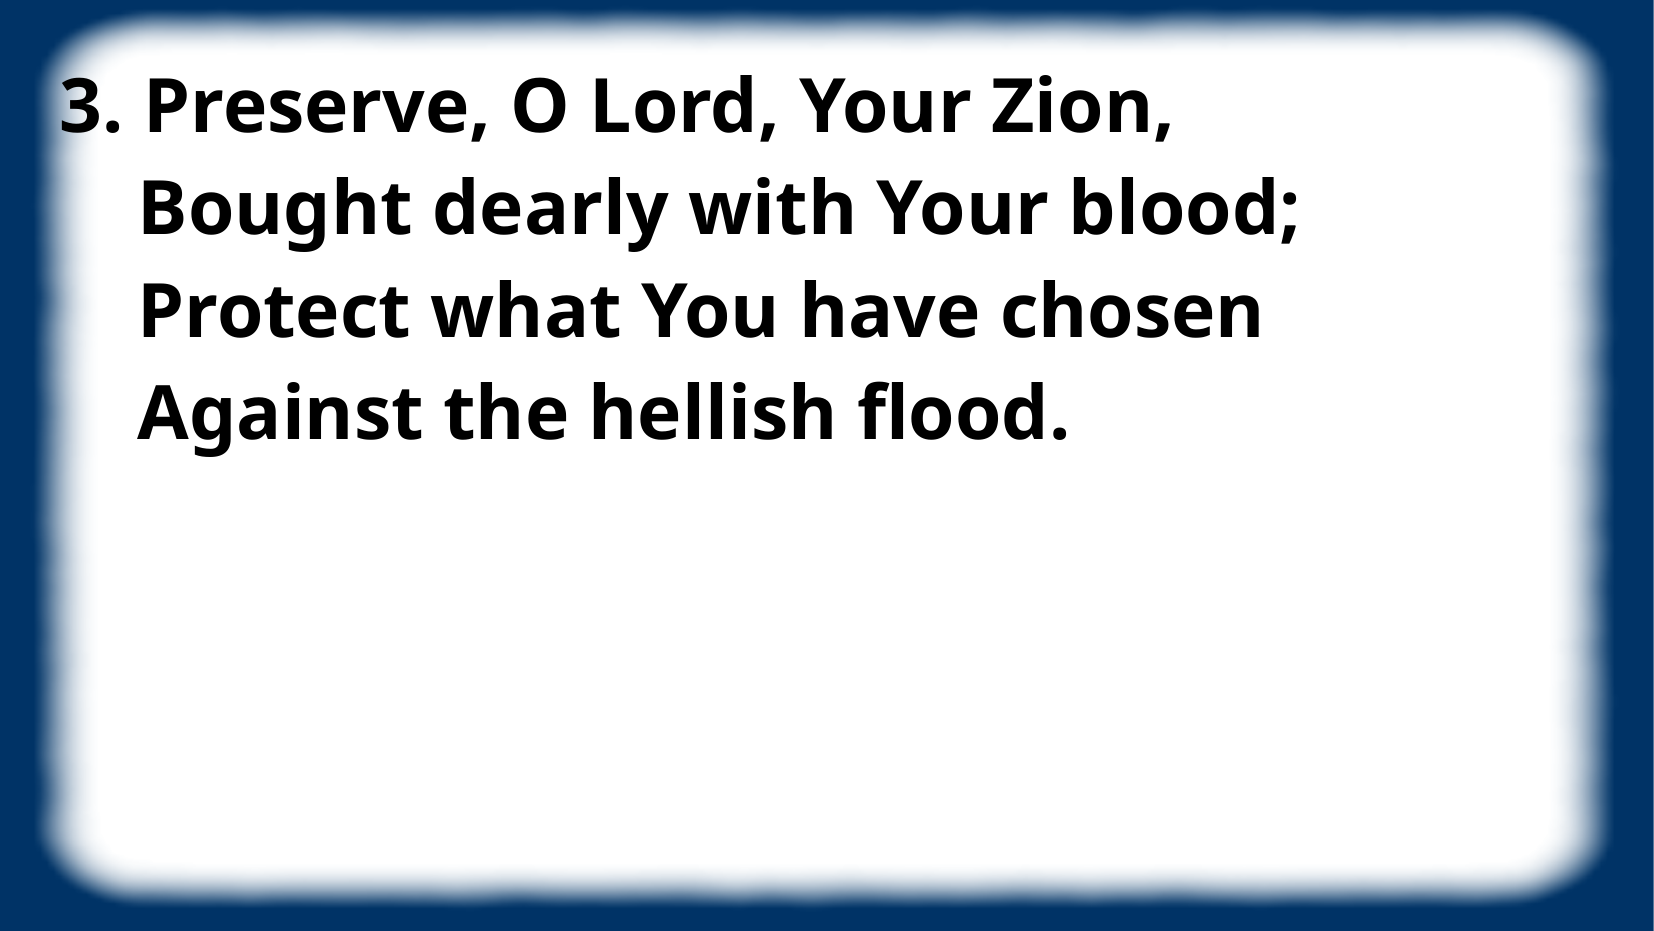

3. Preserve, O Lord, Your Zion,
 Bought dearly with Your blood;
 Protect what You have chosen
 Against the hellish flood.